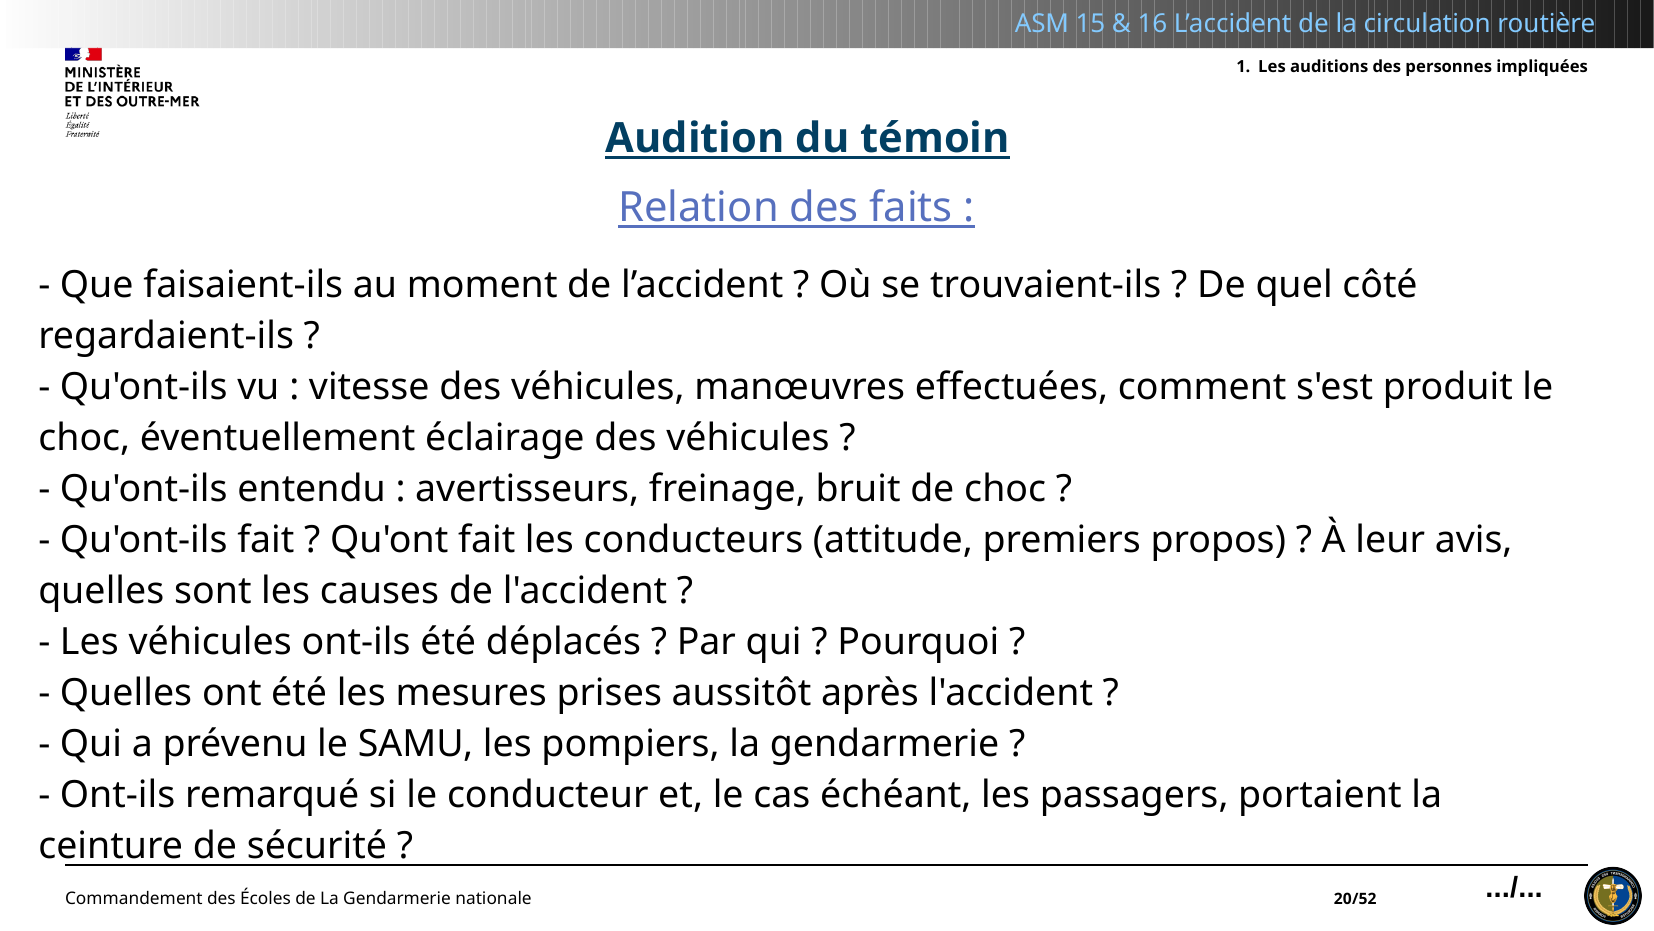

# LES AUDITIONS DES PERSONNES IMPLIQUÉES
Audition du témoin
Relation des faits :
- Que faisaient-ils au moment de l’accident ? Où se trouvaient-ils ? De quel côté regardaient-ils ?
- Qu'ont-ils vu : vitesse des véhicules, manœuvres effectuées, comment s'est produit le choc, éventuellement éclairage des véhicules ?
- Qu'ont-ils entendu : avertisseurs, freinage, bruit de choc ?
- Qu'ont-ils fait ? Qu'ont fait les conducteurs (attitude, premiers propos) ? À leur avis, quelles sont les causes de l'accident ?
- Les véhicules ont-ils été déplacés ? Par qui ? Pourquoi ?
- Quelles ont été les mesures prises aussitôt après l'accident ?
- Qui a prévenu le SAMU, les pompiers, la gendarmerie ?
- Ont-ils remarqué si le conducteur et, le cas échéant, les passagers, portaient la ceinture de sécurité ?
.../...